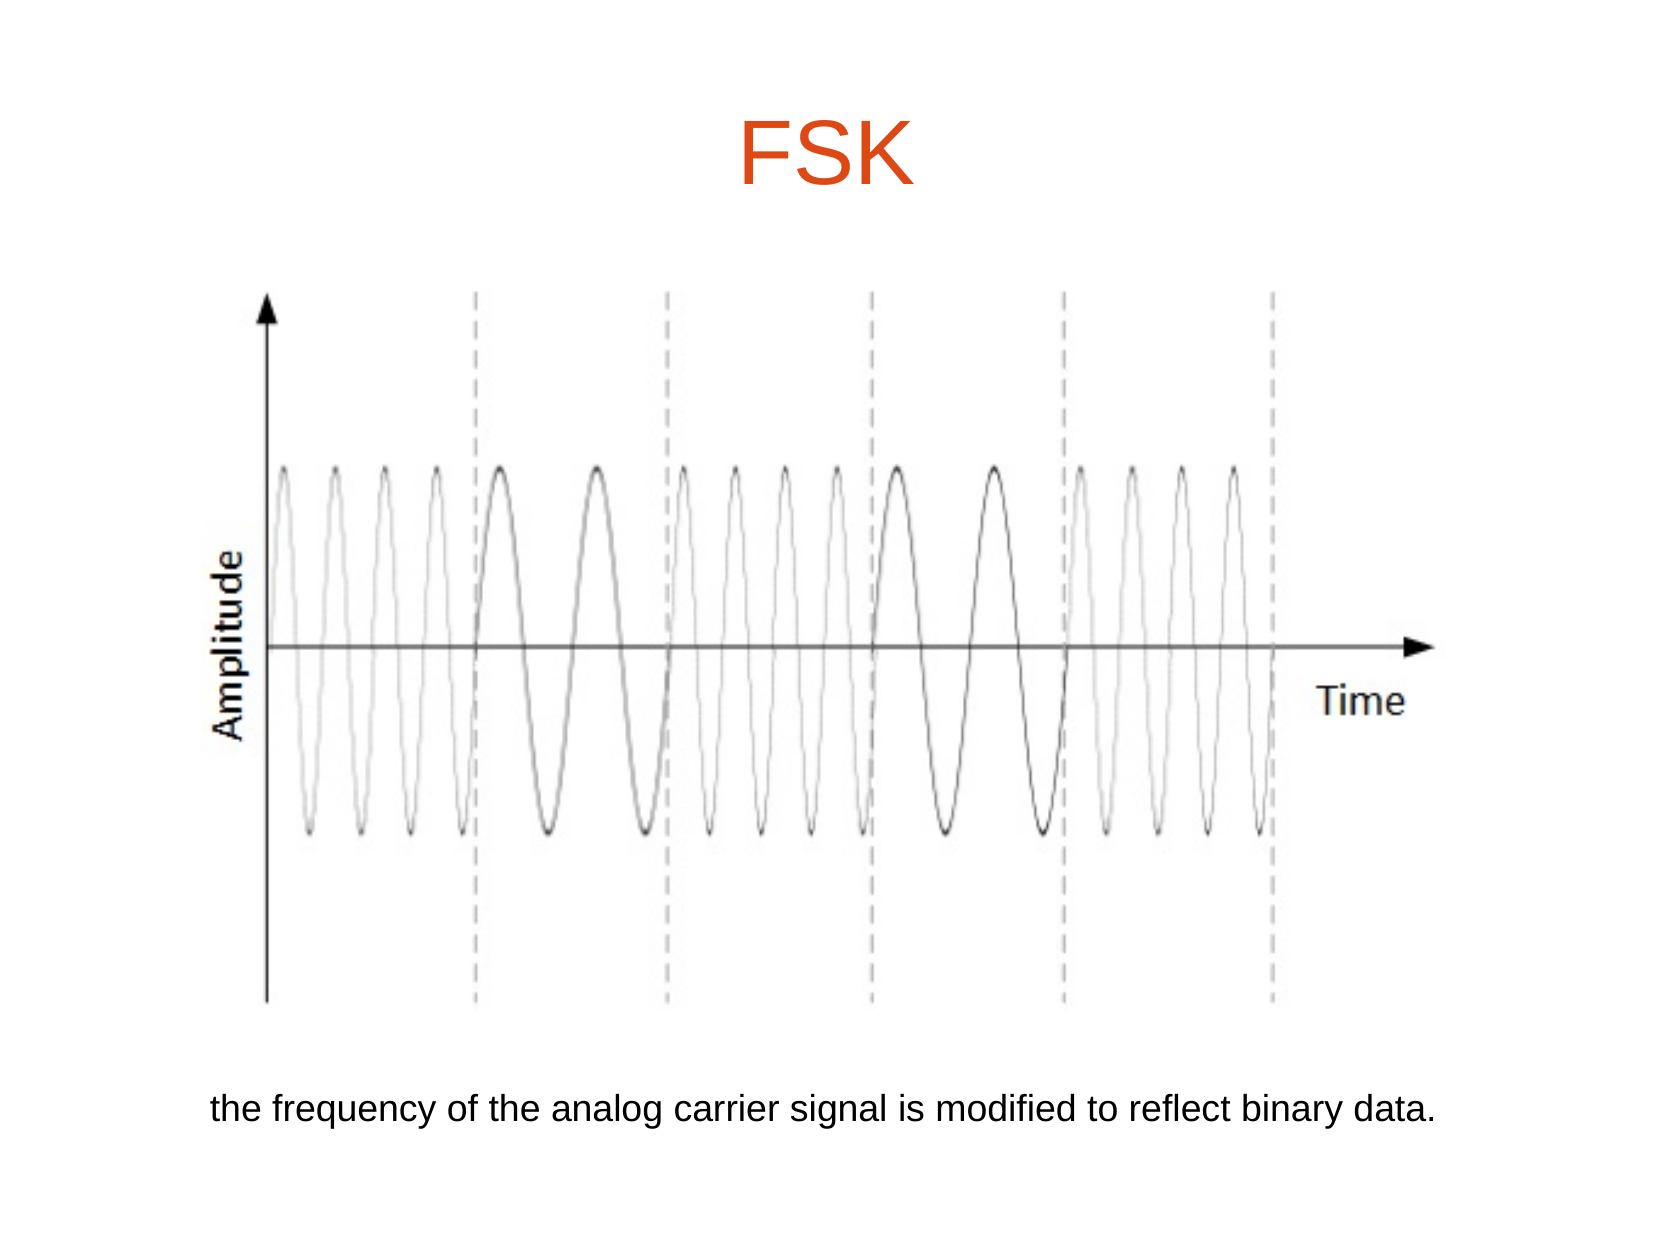

# FSK
the frequency of the analog carrier signal is modified to reflect binary data.